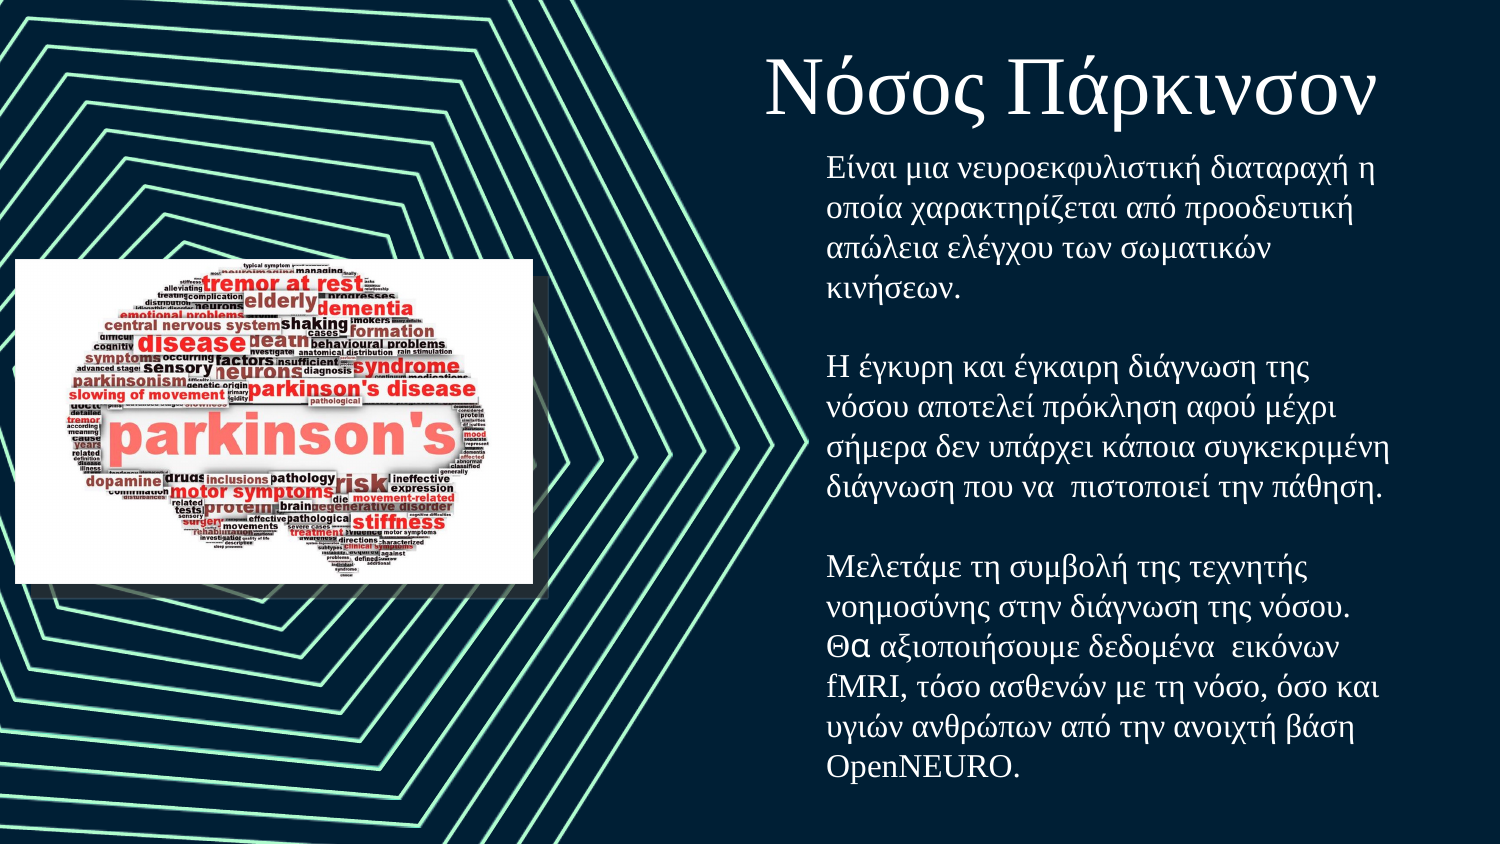

# Νόσος Πάρκινσον
Είναι μια νευροεκφυλιστική διαταραχή η οποία χαρακτηρίζεται από προοδευτική απώλεια ελέγχου των σωματικών κινήσεων.
Η έγκυρη και έγκαιρη διάγνωση της νόσου αποτελεί πρόκληση αφού μέχρι σήμερα δεν υπάρχει κάποια συγκεκριμένη διάγνωση που να  πιστοποιεί την πάθηση. 
Μελετάμε τη συμβολή της τεχνητής νοημοσύνης στην διάγνωση της νόσου. Θα αξιοποιήσουμε δεδομένα  εικόνων fMRI, τόσο ασθενών με τη νόσο, όσο και υγιών ανθρώπων από την ανοιχτή βάση OpenNEURO.
01